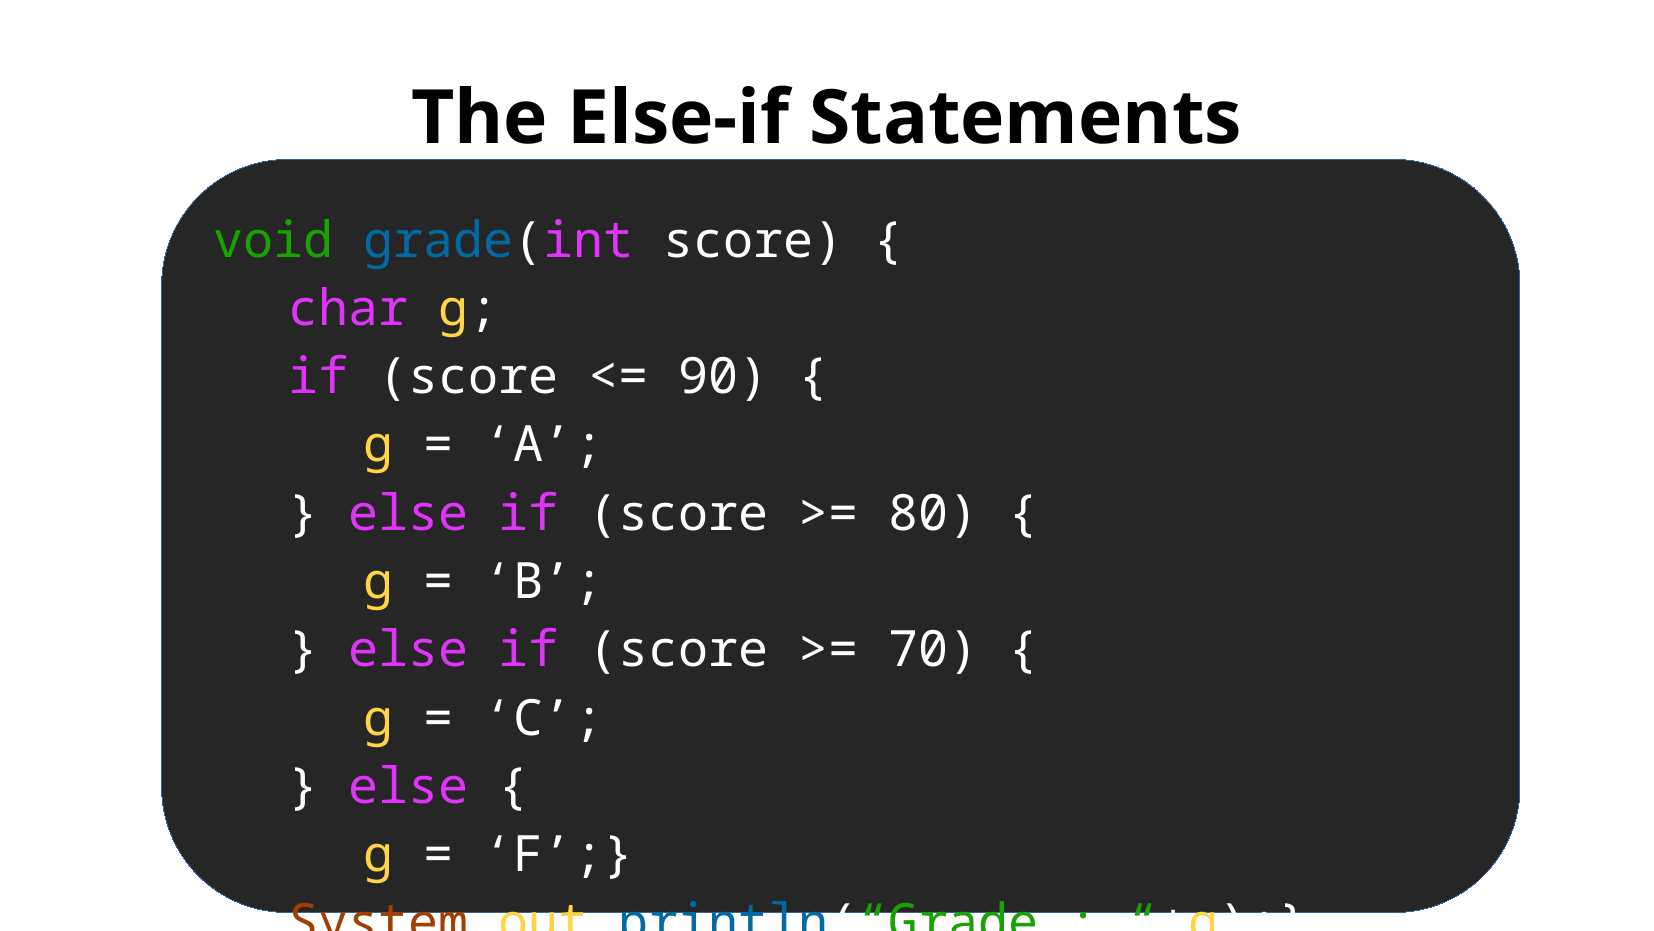

# The Else-if Statements
void grade(int score) {
	char g;
	if (score <= 90) {
		g = ‘A’;
	} else if (score >= 80) {
		g = ‘B’;
	} else if (score >= 70) {
		g = ‘C’;
	} else {
		g = ‘F’;}
	System.out.println(“Grade : “+g);}